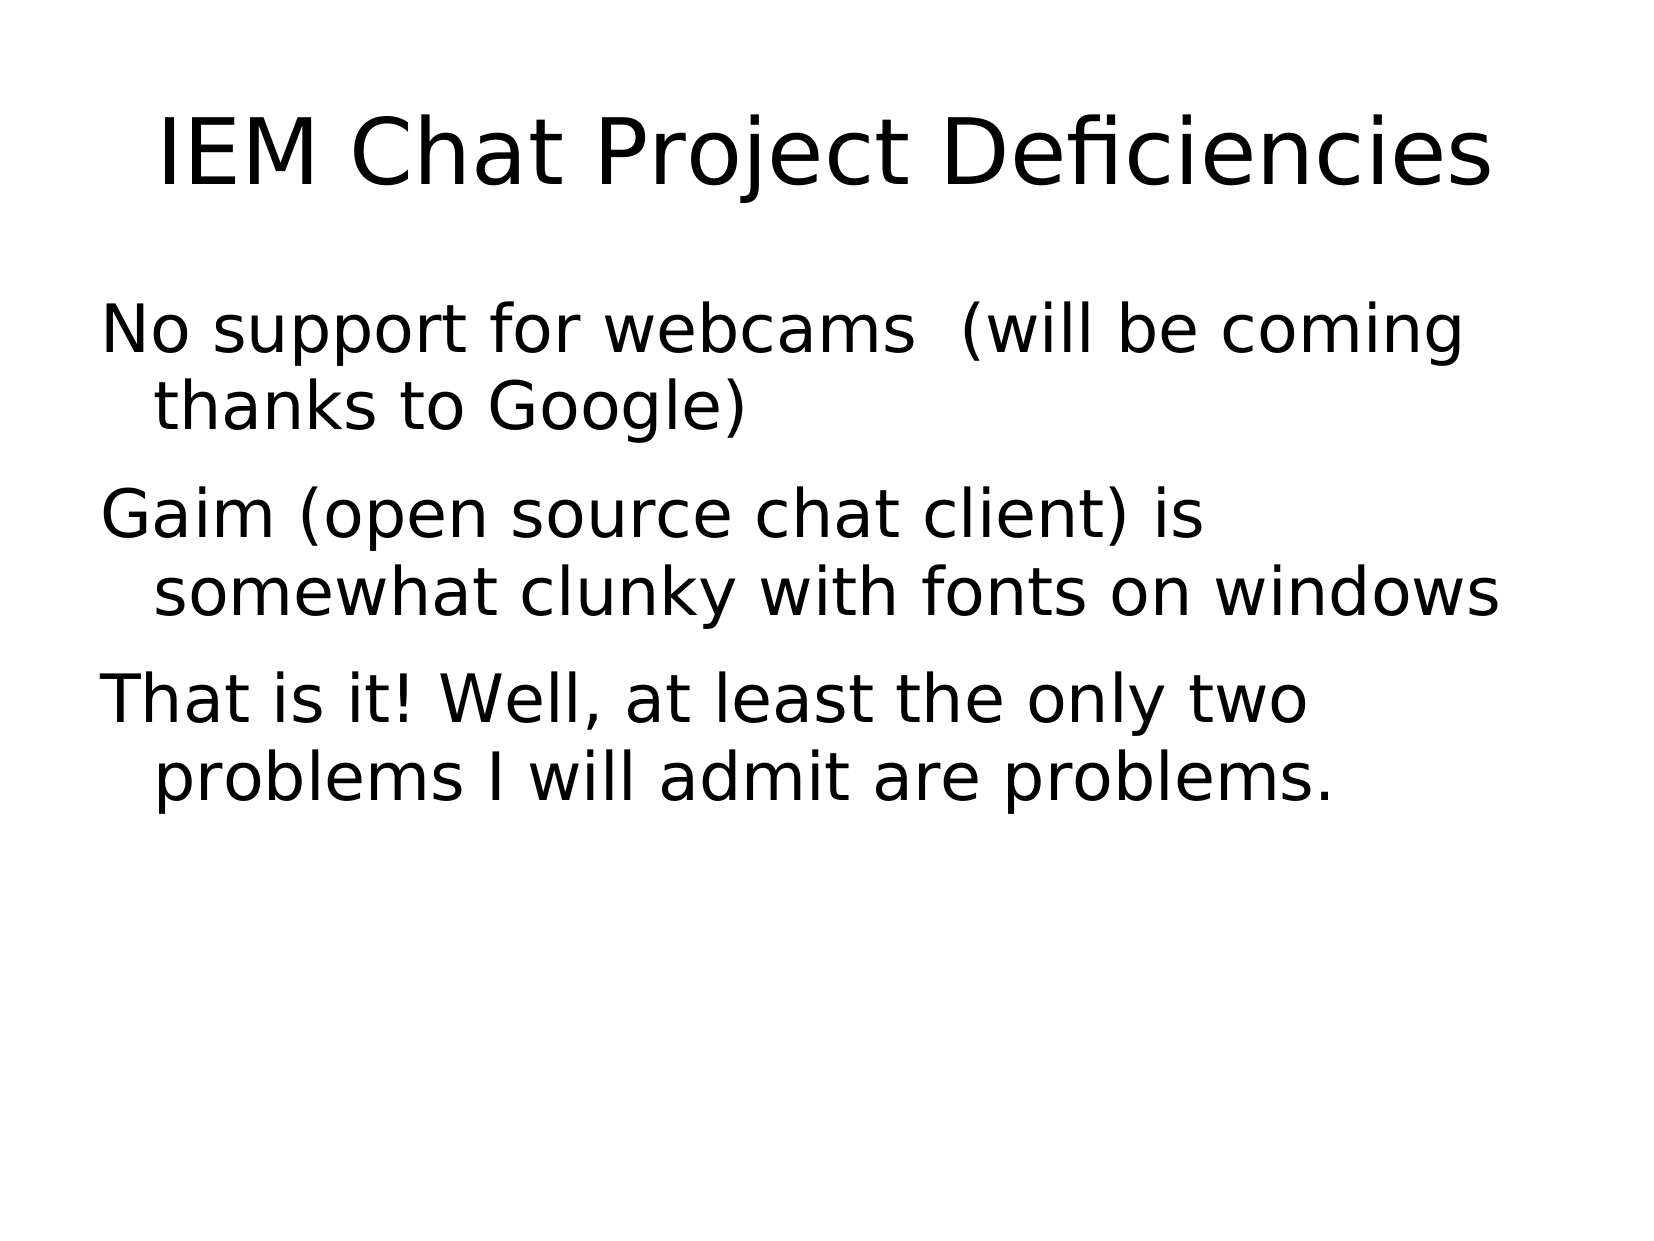

# IEM Chat Project Deficiencies
No support for webcams (will be coming thanks to Google)
Gaim (open source chat client) is somewhat clunky with fonts on windows
That is it! Well, at least the only two problems I will admit are problems.